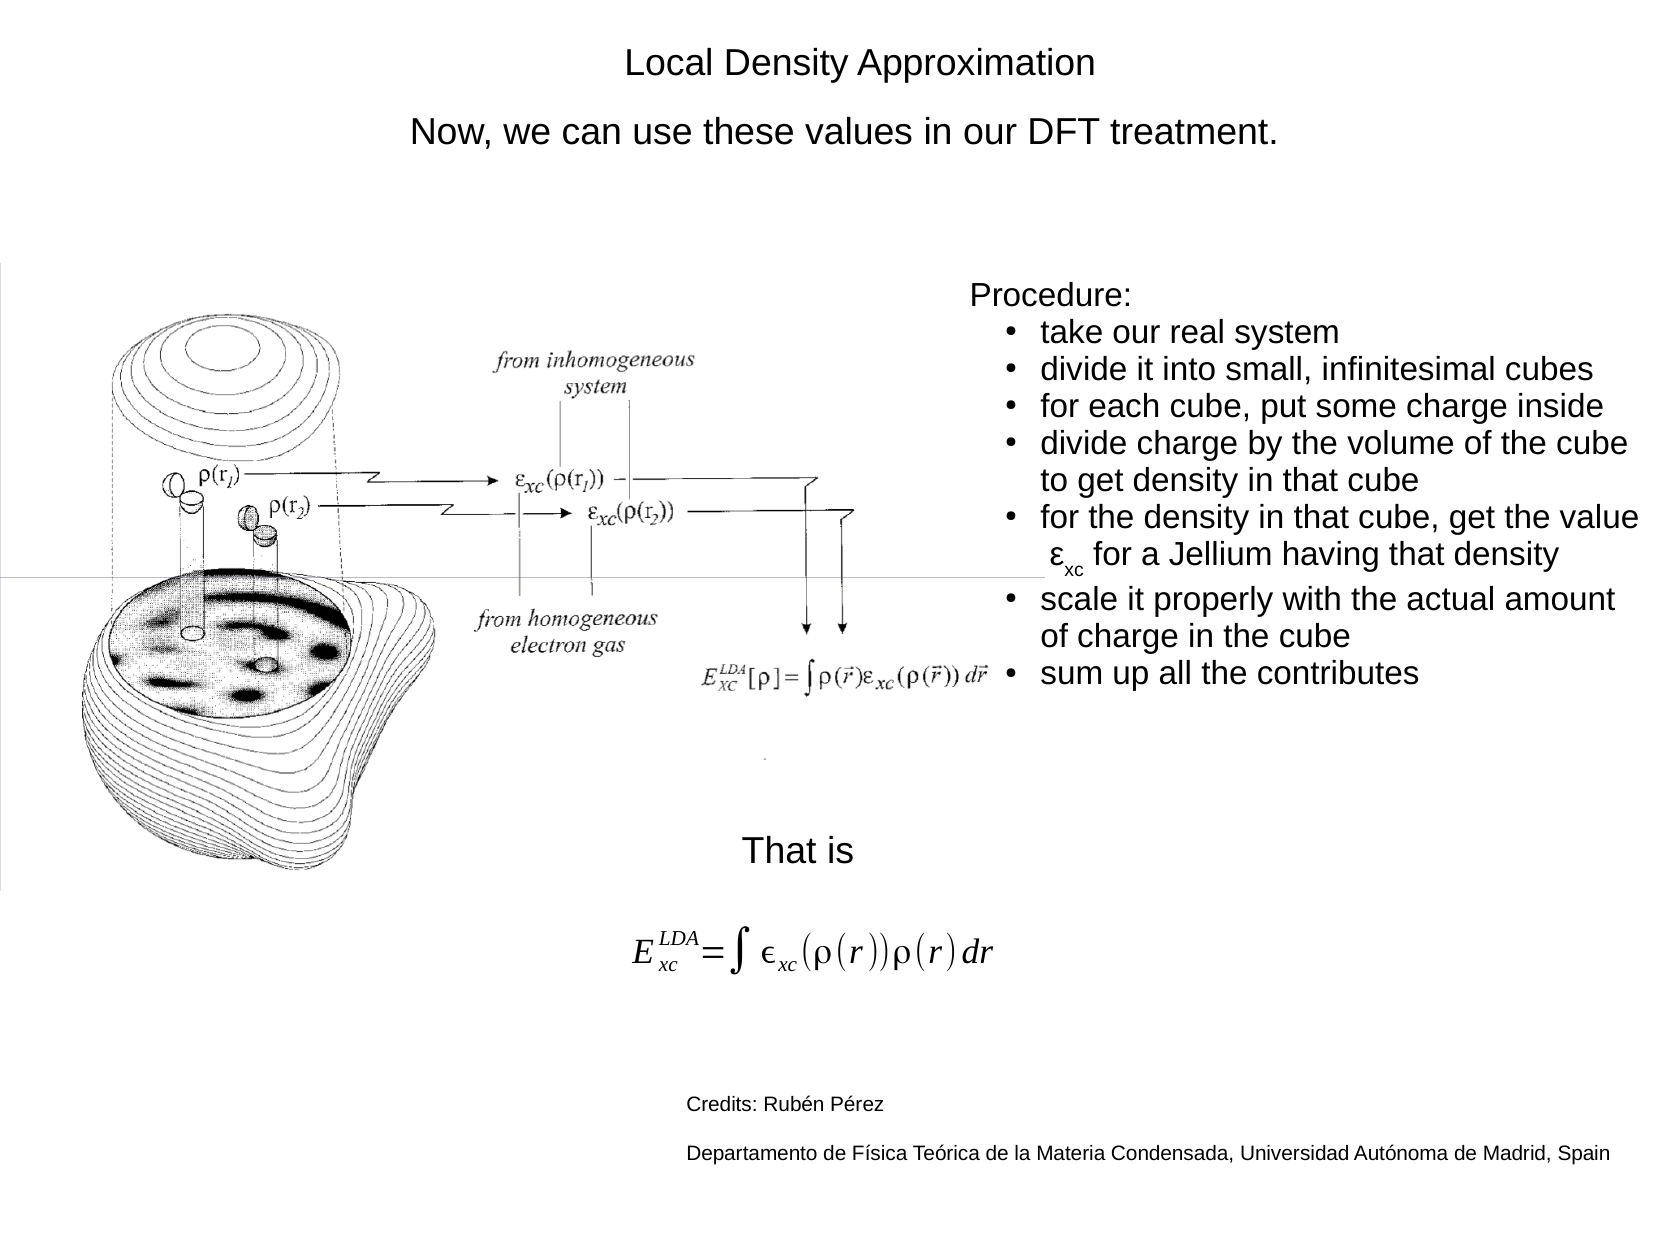

Local Density Approximation
Now, we can use these values in our DFT treatment.
Procedure:
take our real system
divide it into small, infinitesimal cubes
for each cube, put some charge inside
divide charge by the volume of the cube
to get density in that cube
for the density in that cube, get the value
 εxc for a Jellium having that density
scale it properly with the actual amount
of charge in the cube
sum up all the contributes
That is
Credits: Rubén Pérez
Departamento de Física Teórica de la Materia Condensada, Universidad Autónoma de Madrid, Spain